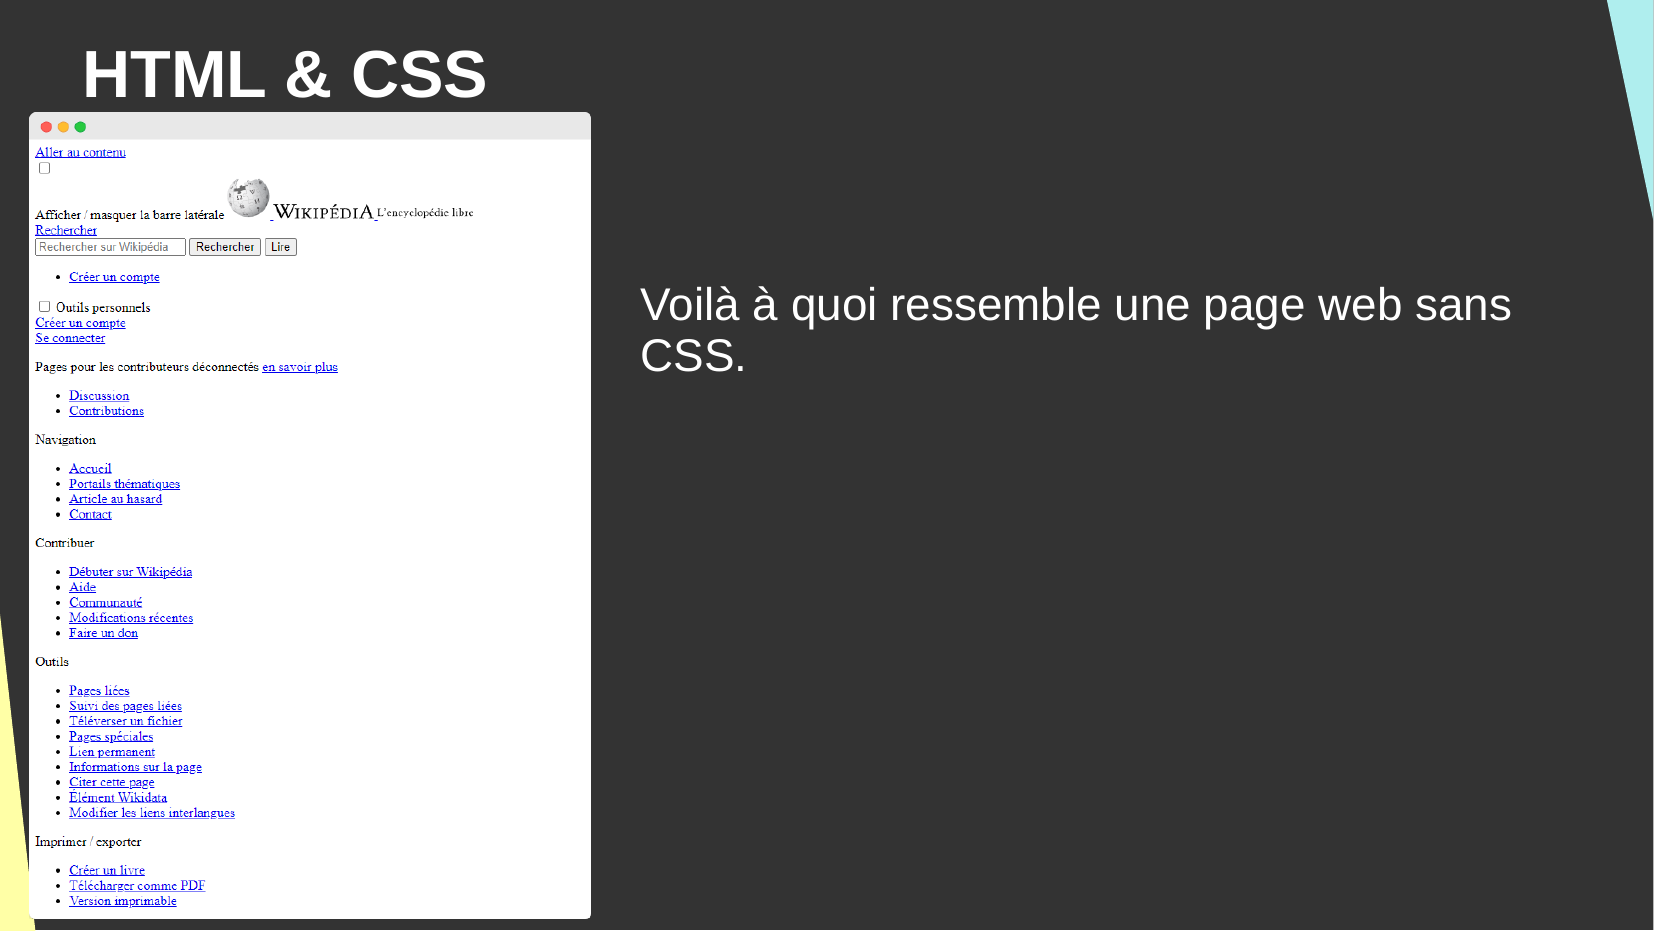

# HTML & CSS
Voilà à quoi ressemble une page web sans CSS.